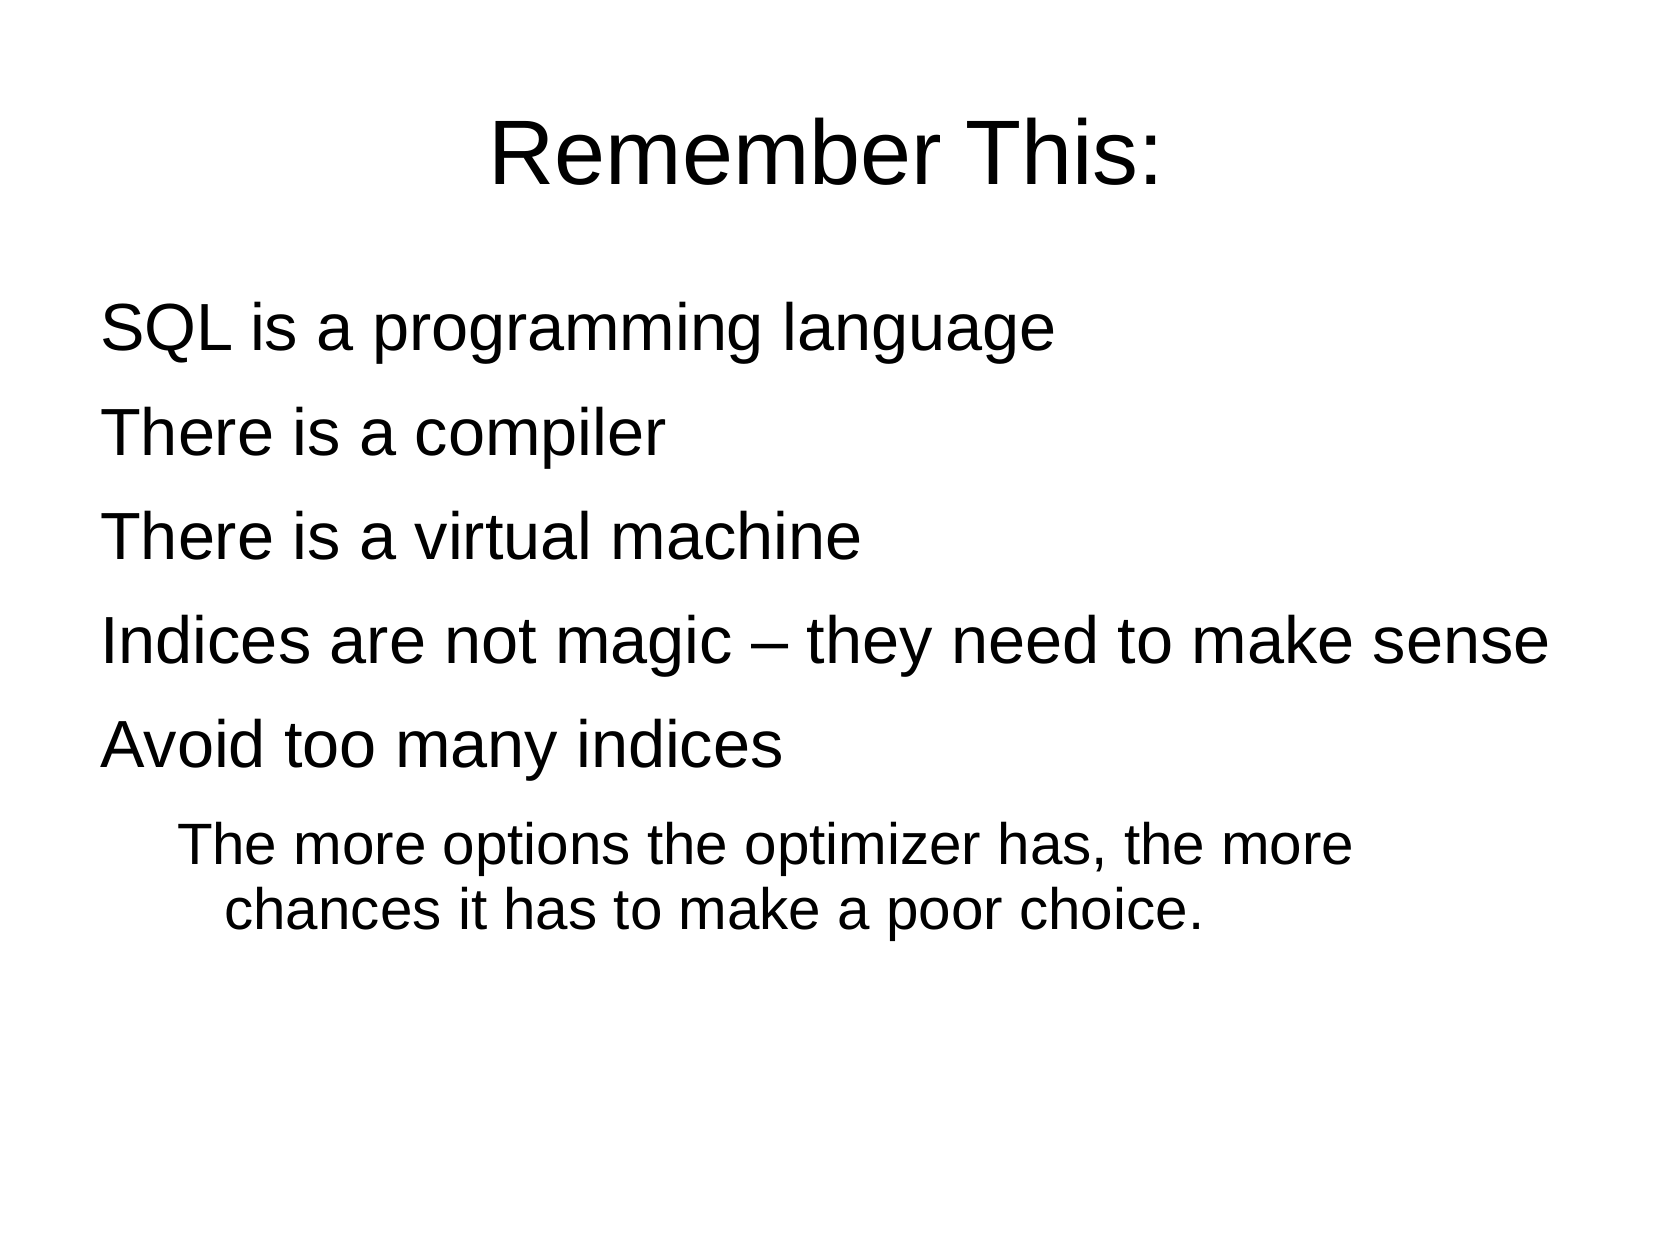

# Remember This:
SQL is a programming language
There is a compiler
There is a virtual machine
Indices are not magic – they need to make sense
Avoid too many indices
The more options the optimizer has, the more chances it has to make a poor choice.